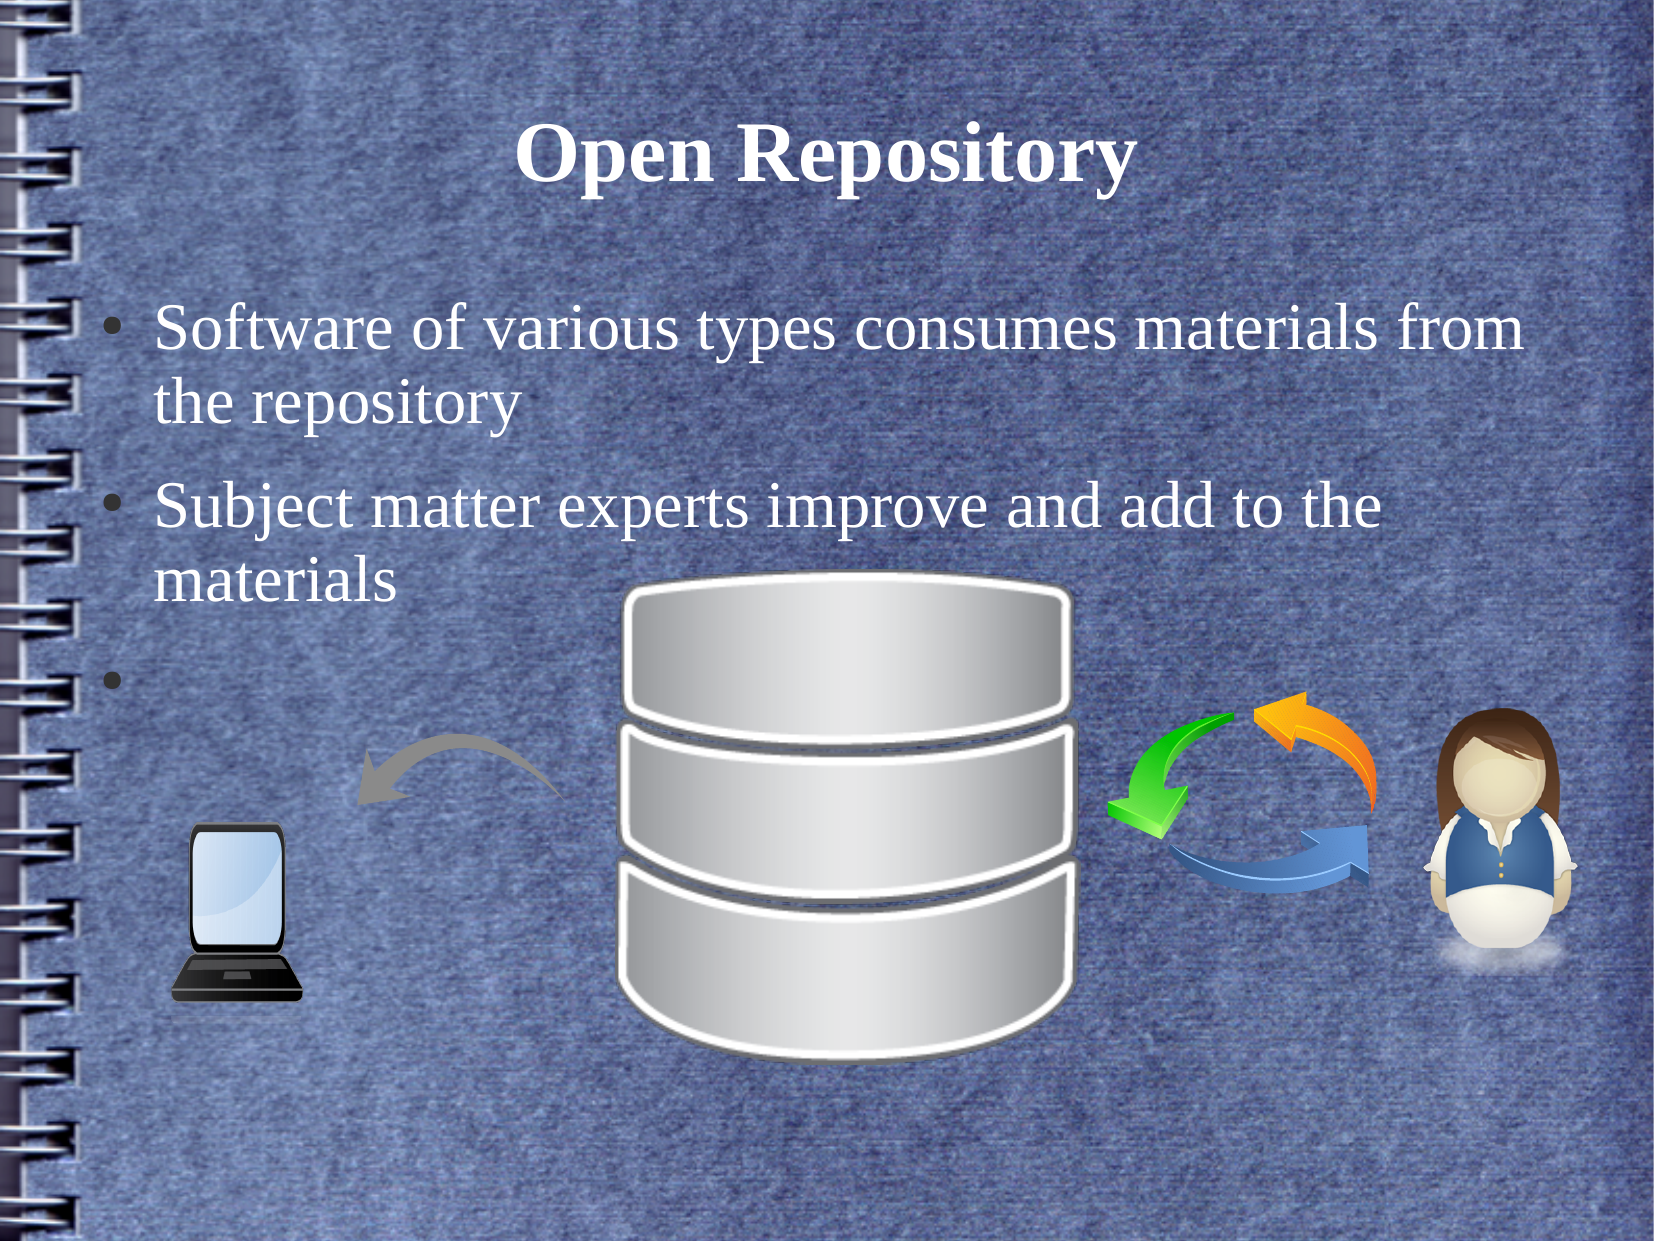

# Open Repository
Software of various types consumes materials from the repository
Subject matter experts improve and add to the materials